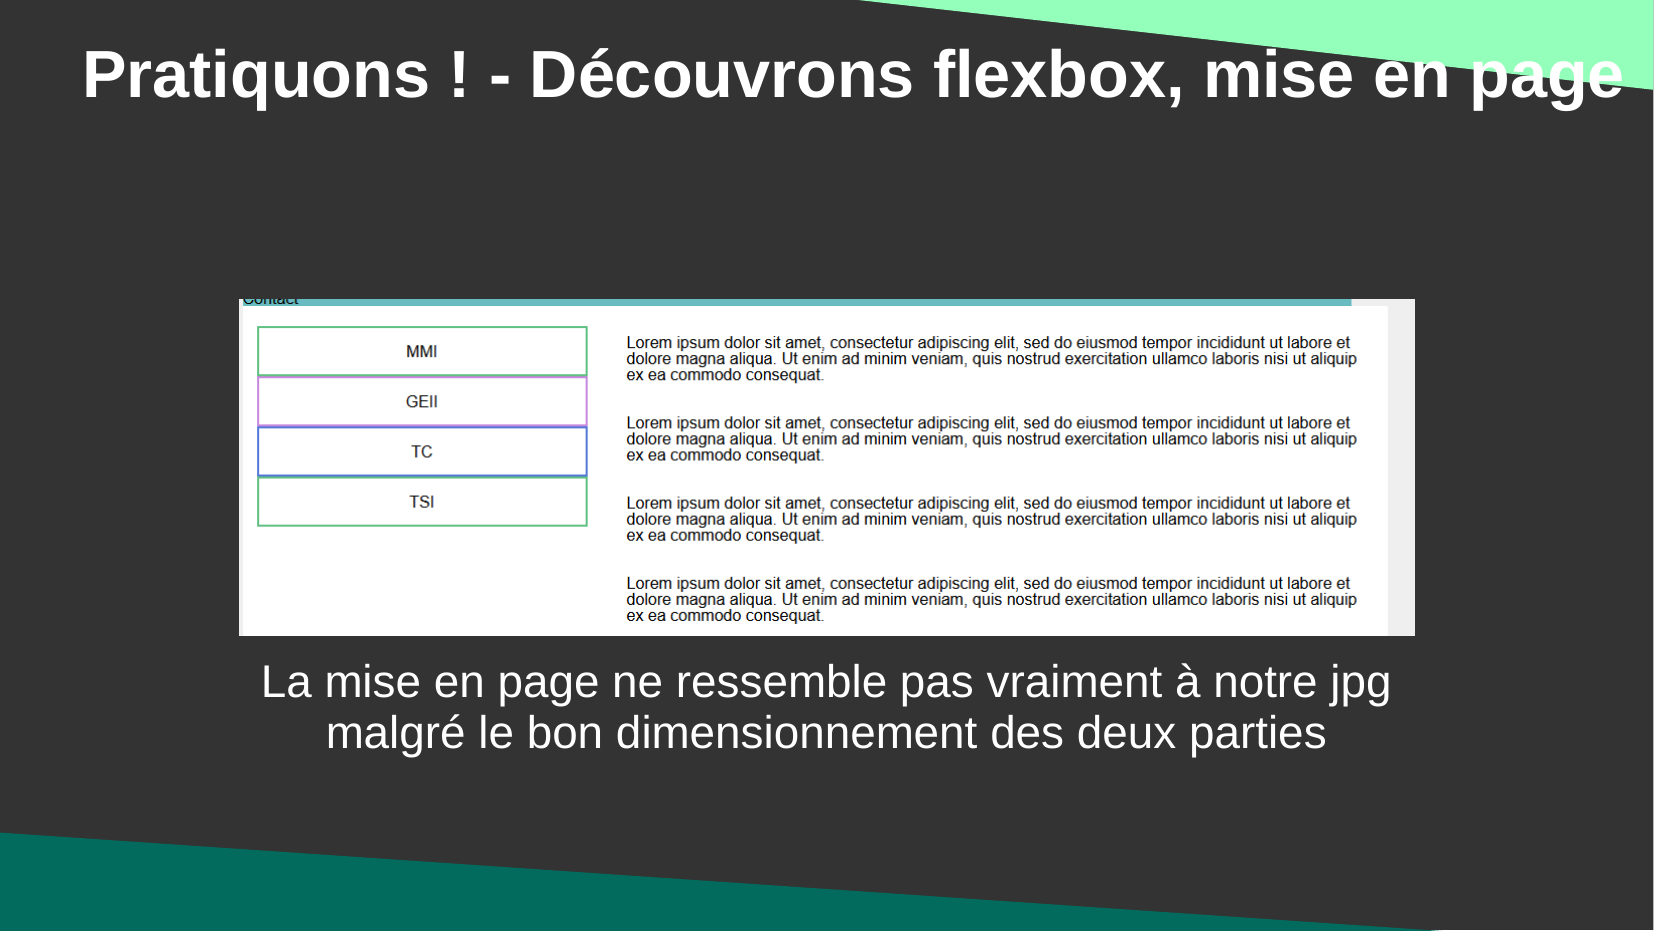

# Pratiquons ! - Découvrons flexbox, mise en page
La mise en page ne ressemble pas vraiment à notre jpg malgré le bon dimensionnement des deux parties